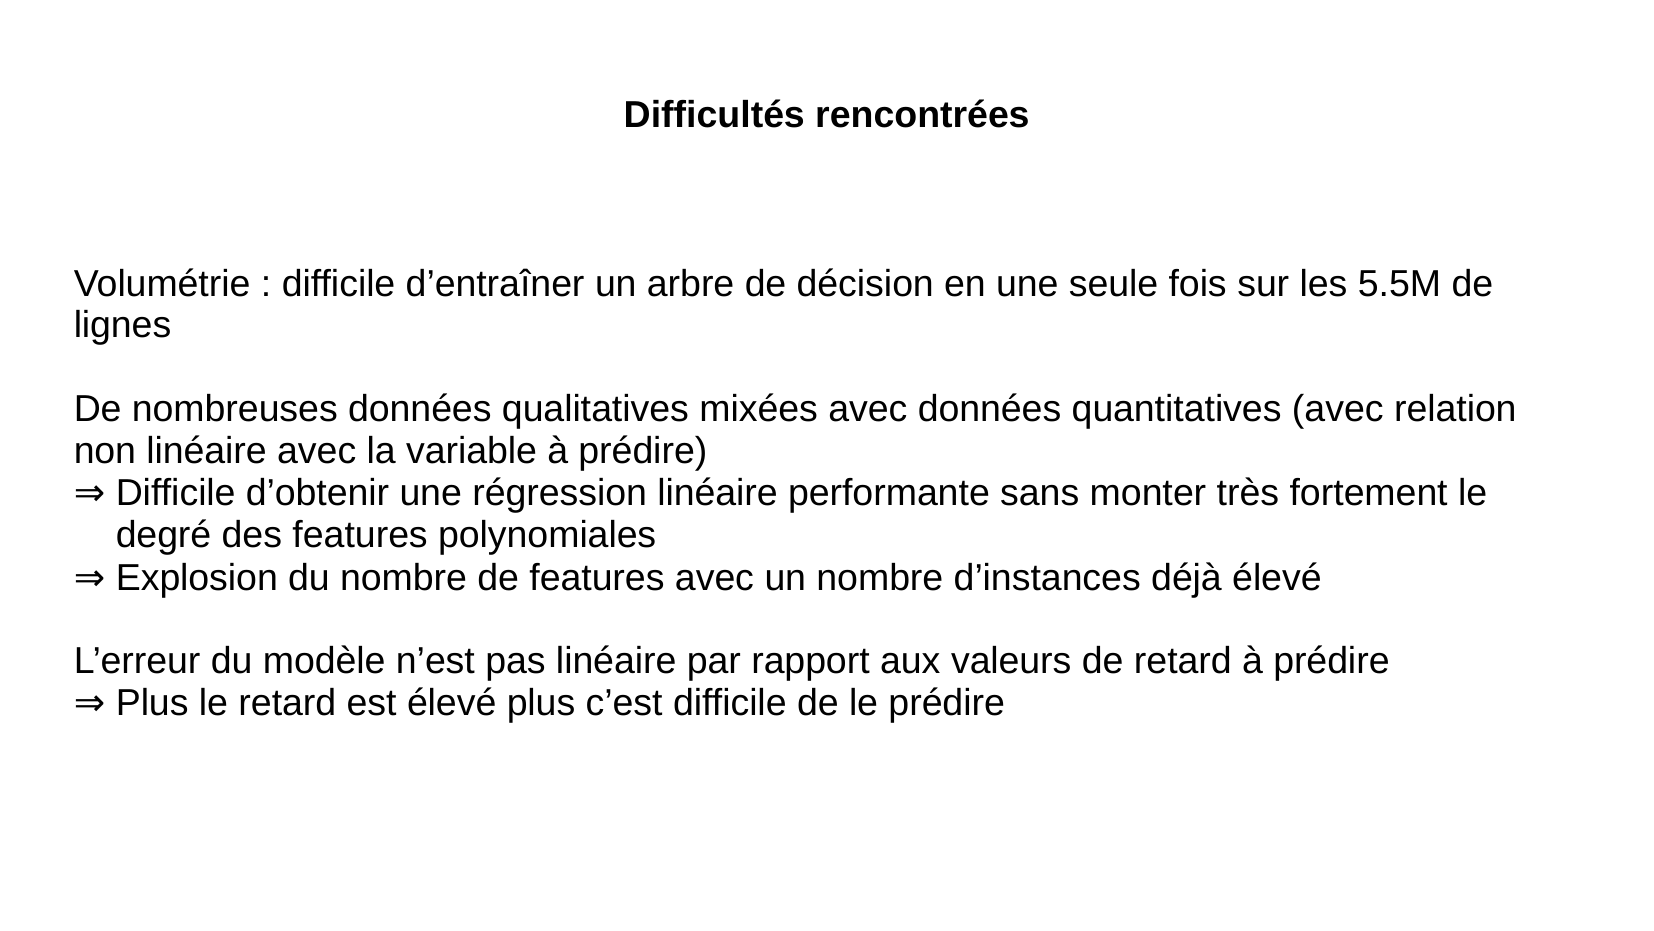

# Difficultés rencontrées
Volumétrie : difficile d’entraîner un arbre de décision en une seule fois sur les 5.5M de lignes
De nombreuses données qualitatives mixées avec données quantitatives (avec relation non linéaire avec la variable à prédire)
⇒ Difficile d’obtenir une régression linéaire performante sans monter très fortement le
 degré des features polynomiales
⇒ Explosion du nombre de features avec un nombre d’instances déjà élevé
L’erreur du modèle n’est pas linéaire par rapport aux valeurs de retard à prédire
⇒ Plus le retard est élevé plus c’est difficile de le prédire